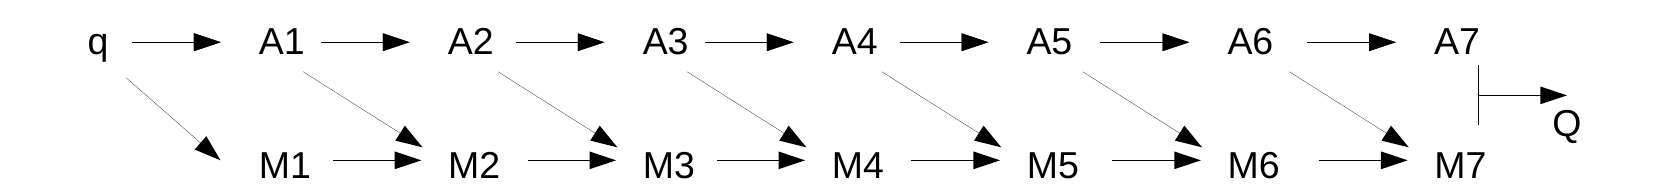

q
A1
A2
A3
A4
A5
A6
A7
Q
M1
M2
M3
M4
M5
M6
M7